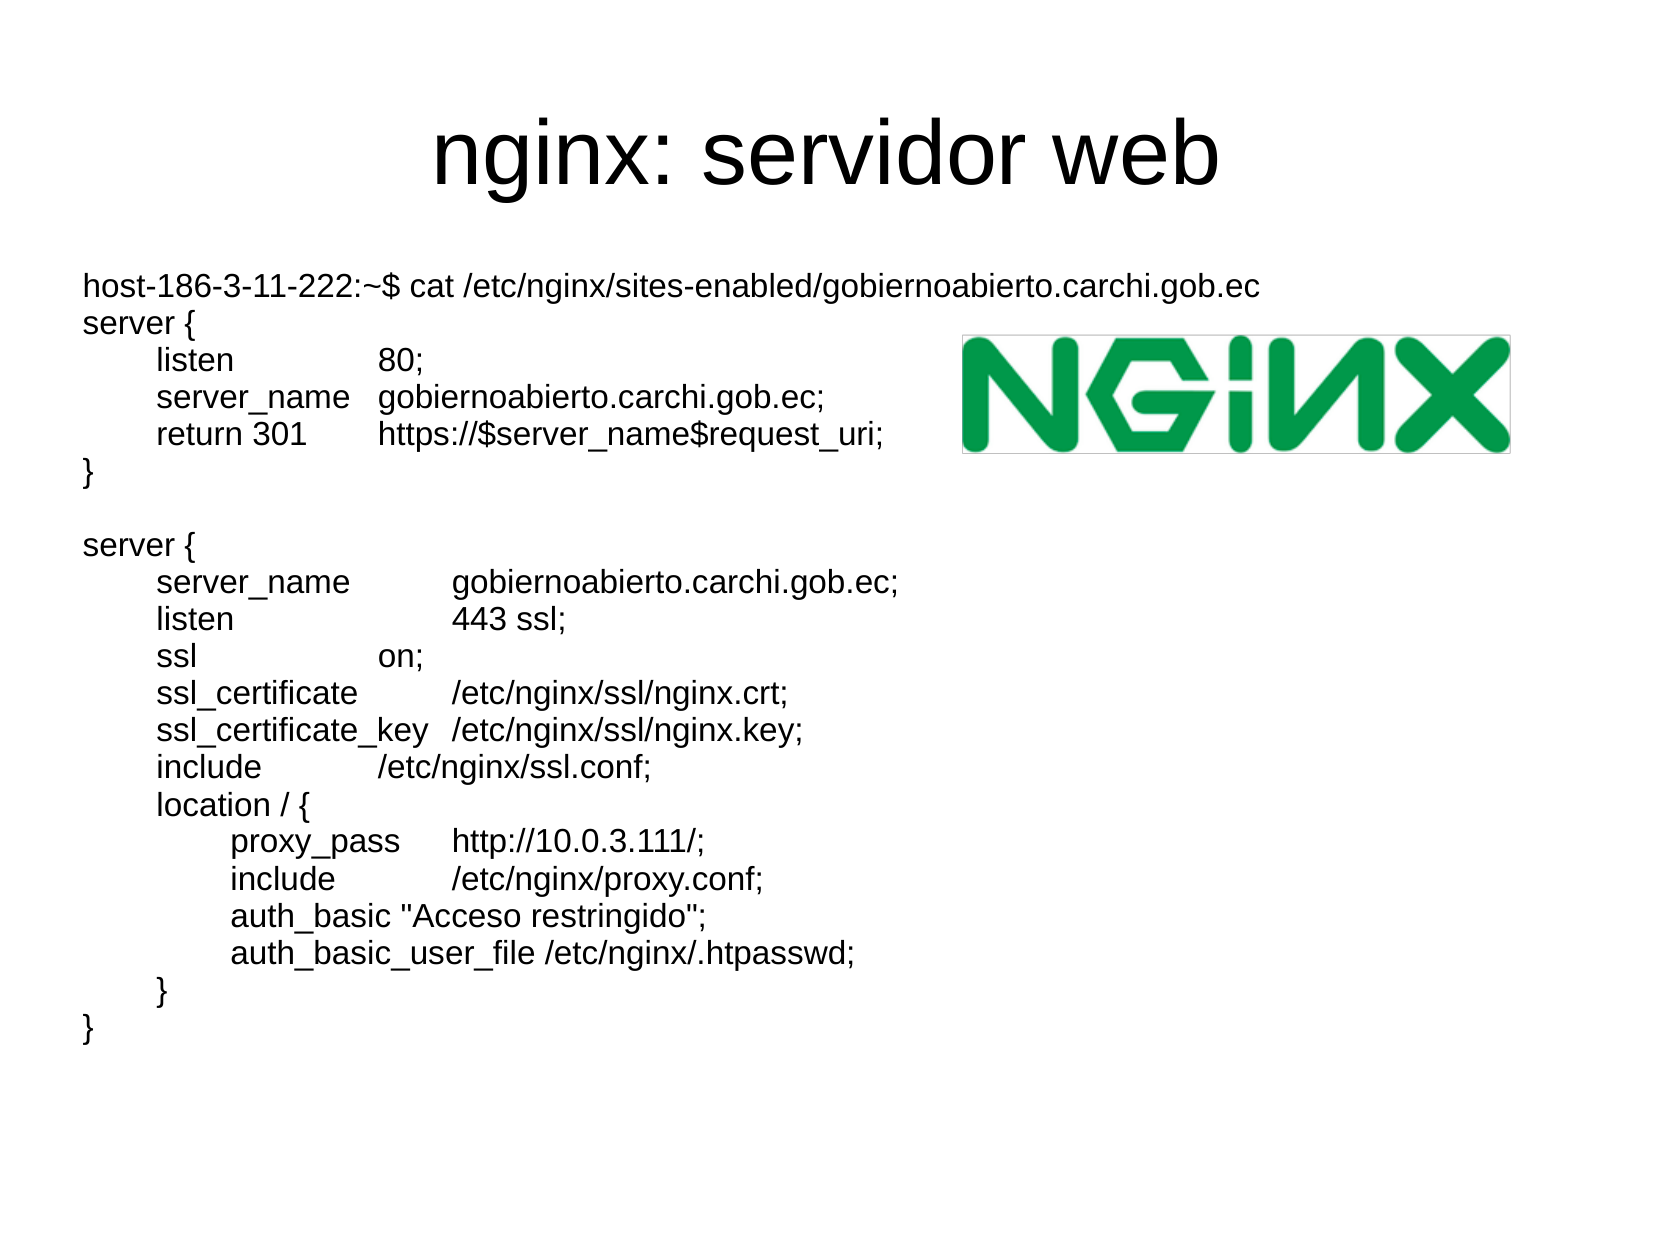

# nginx: servidor web
host-186-3-11-222:~$ cat /etc/nginx/sites-enabled/gobiernoabierto.carchi.gob.ec
server {
	listen 		80;
	server_name 	gobiernoabierto.carchi.gob.ec;
	return 301 	https://$server_name$request_uri;
}
server {
	server_name 		gobiernoabierto.carchi.gob.ec;
	listen 			443 ssl;
	ssl 			on;
	ssl_certificate 	/etc/nginx/ssl/nginx.crt;
	ssl_certificate_key 	/etc/nginx/ssl/nginx.key;
	include 		/etc/nginx/ssl.conf;
	location / {
		proxy_pass 	http://10.0.3.111/;
		include	 	/etc/nginx/proxy.conf;
		auth_basic "Acceso restringido";
		auth_basic_user_file /etc/nginx/.htpasswd;
	}
}